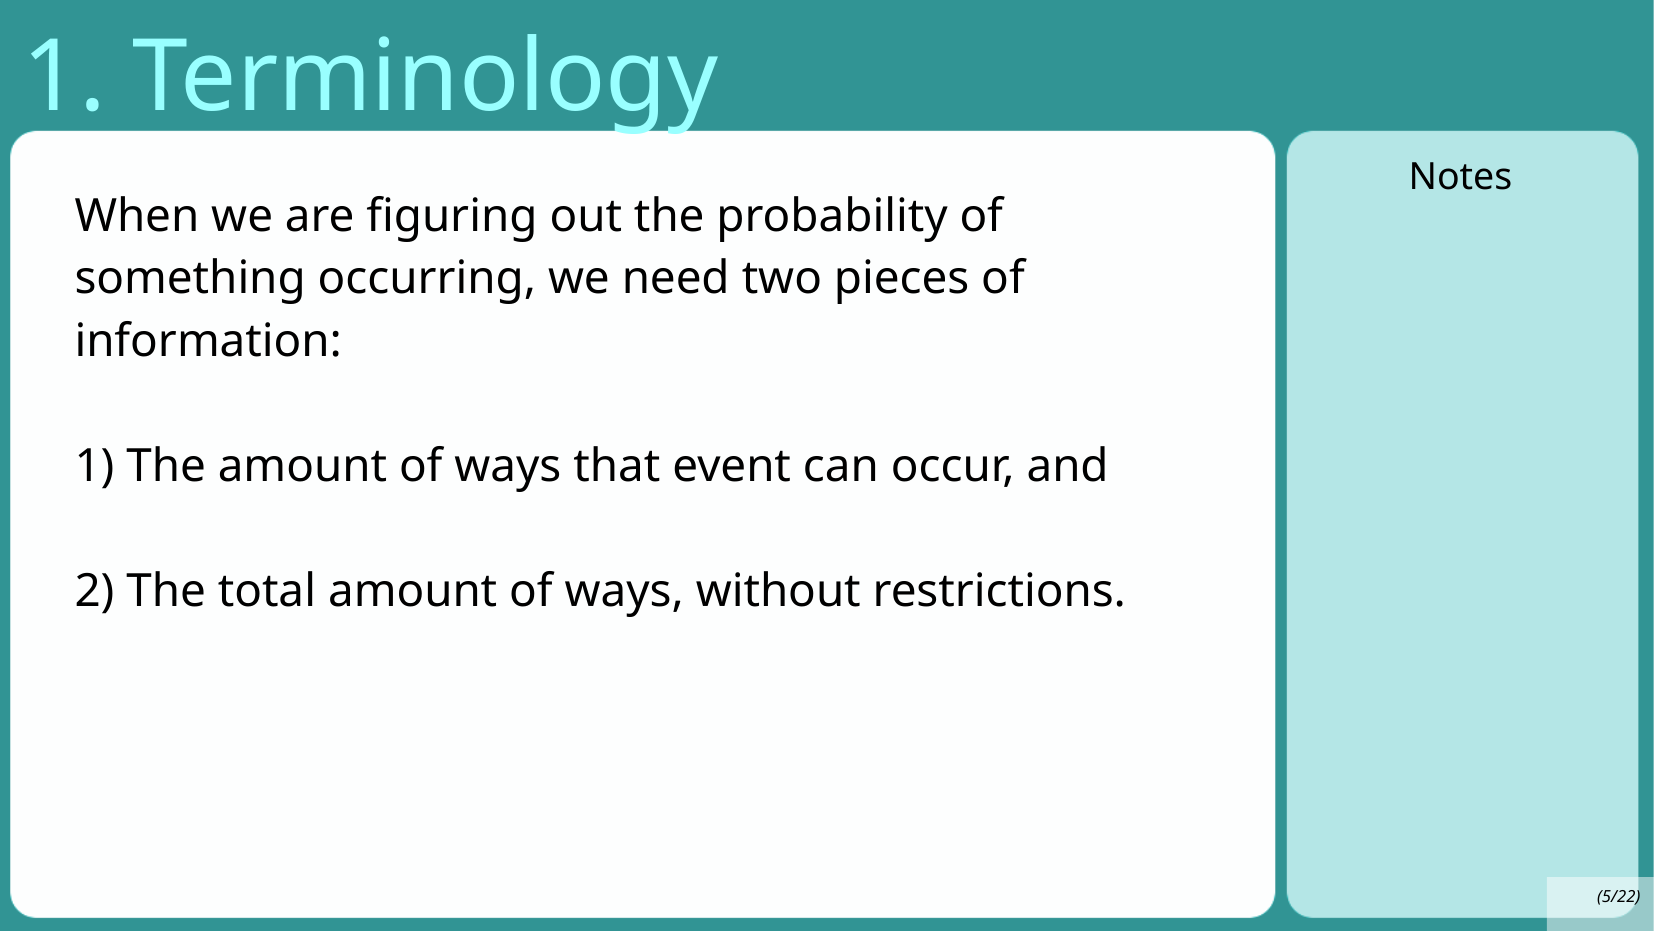

# 1. Terminology
Notes
When we are figuring out the probability of something occurring, we need two pieces of information:
 The amount of ways that event can occur, and
 The total amount of ways, without restrictions.